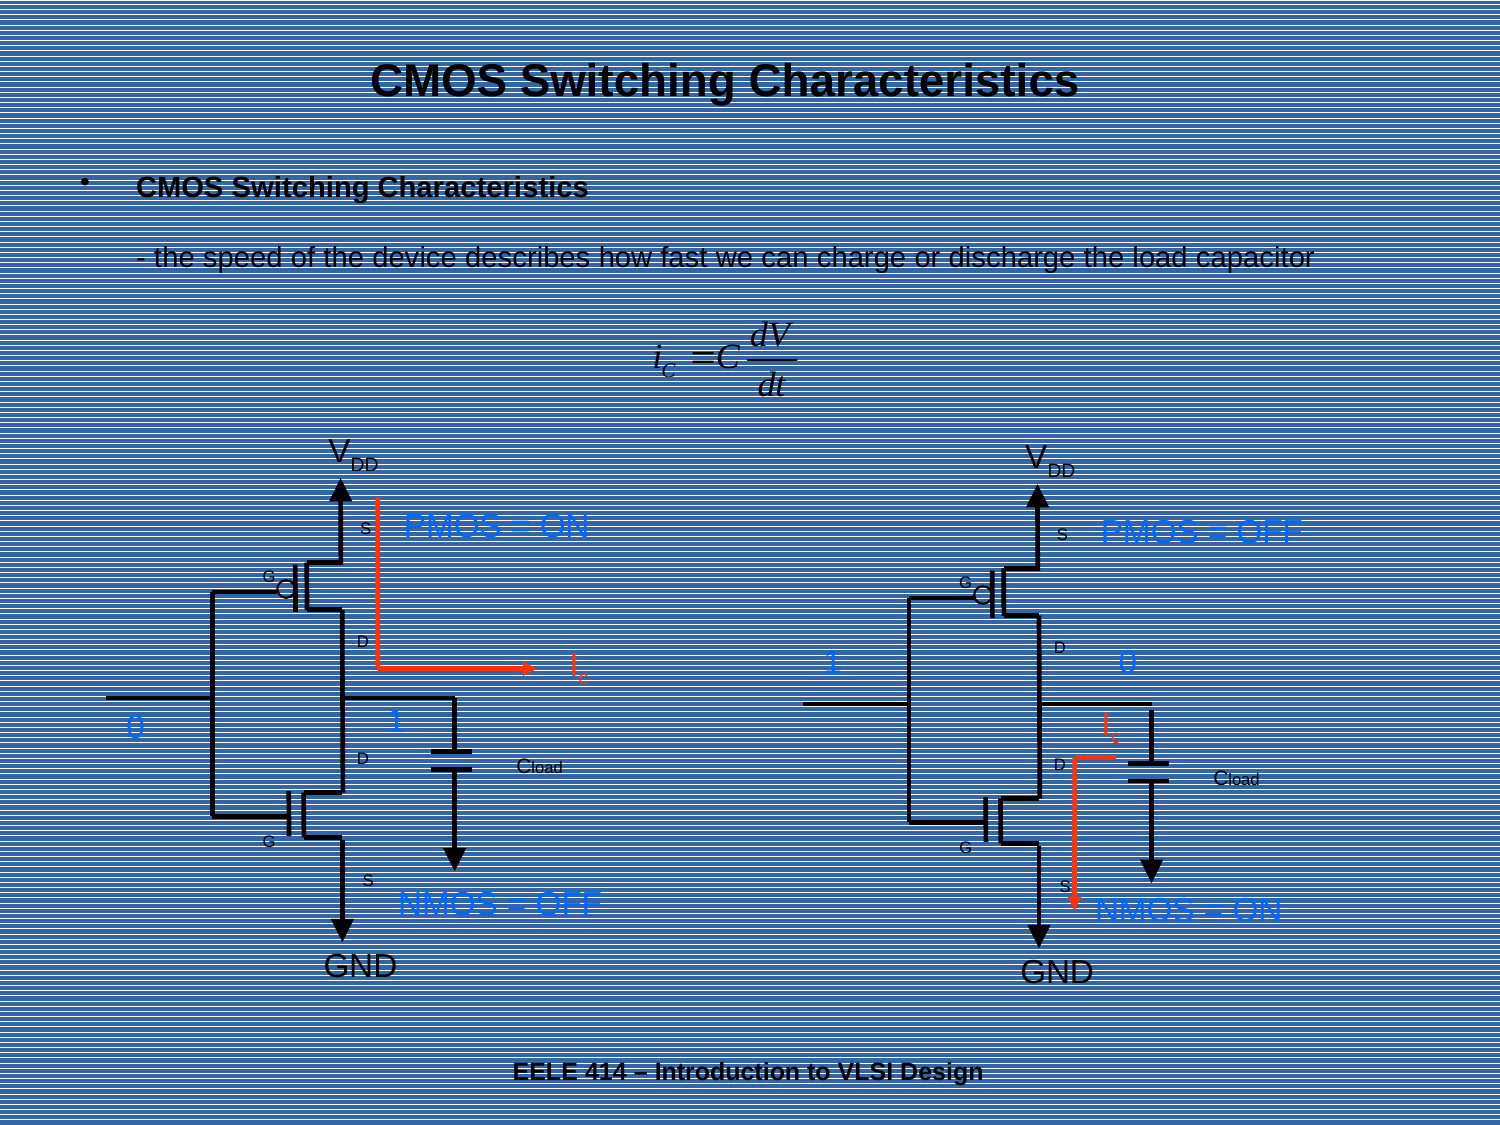

# CMOS Switching Characteristics
CMOS Switching Characteristics
- the speed of the device describes how fast we can charge or discharge the load capacitor
VDD
VDD
PMOS = ON
PMOS = OFF
S
S
G
G
1
0
D
D
Ic
1
0
Ic
D
Cload
D
Cload
G
G
S
S
NMOS = OFF
NMOS = ON
GND
GND